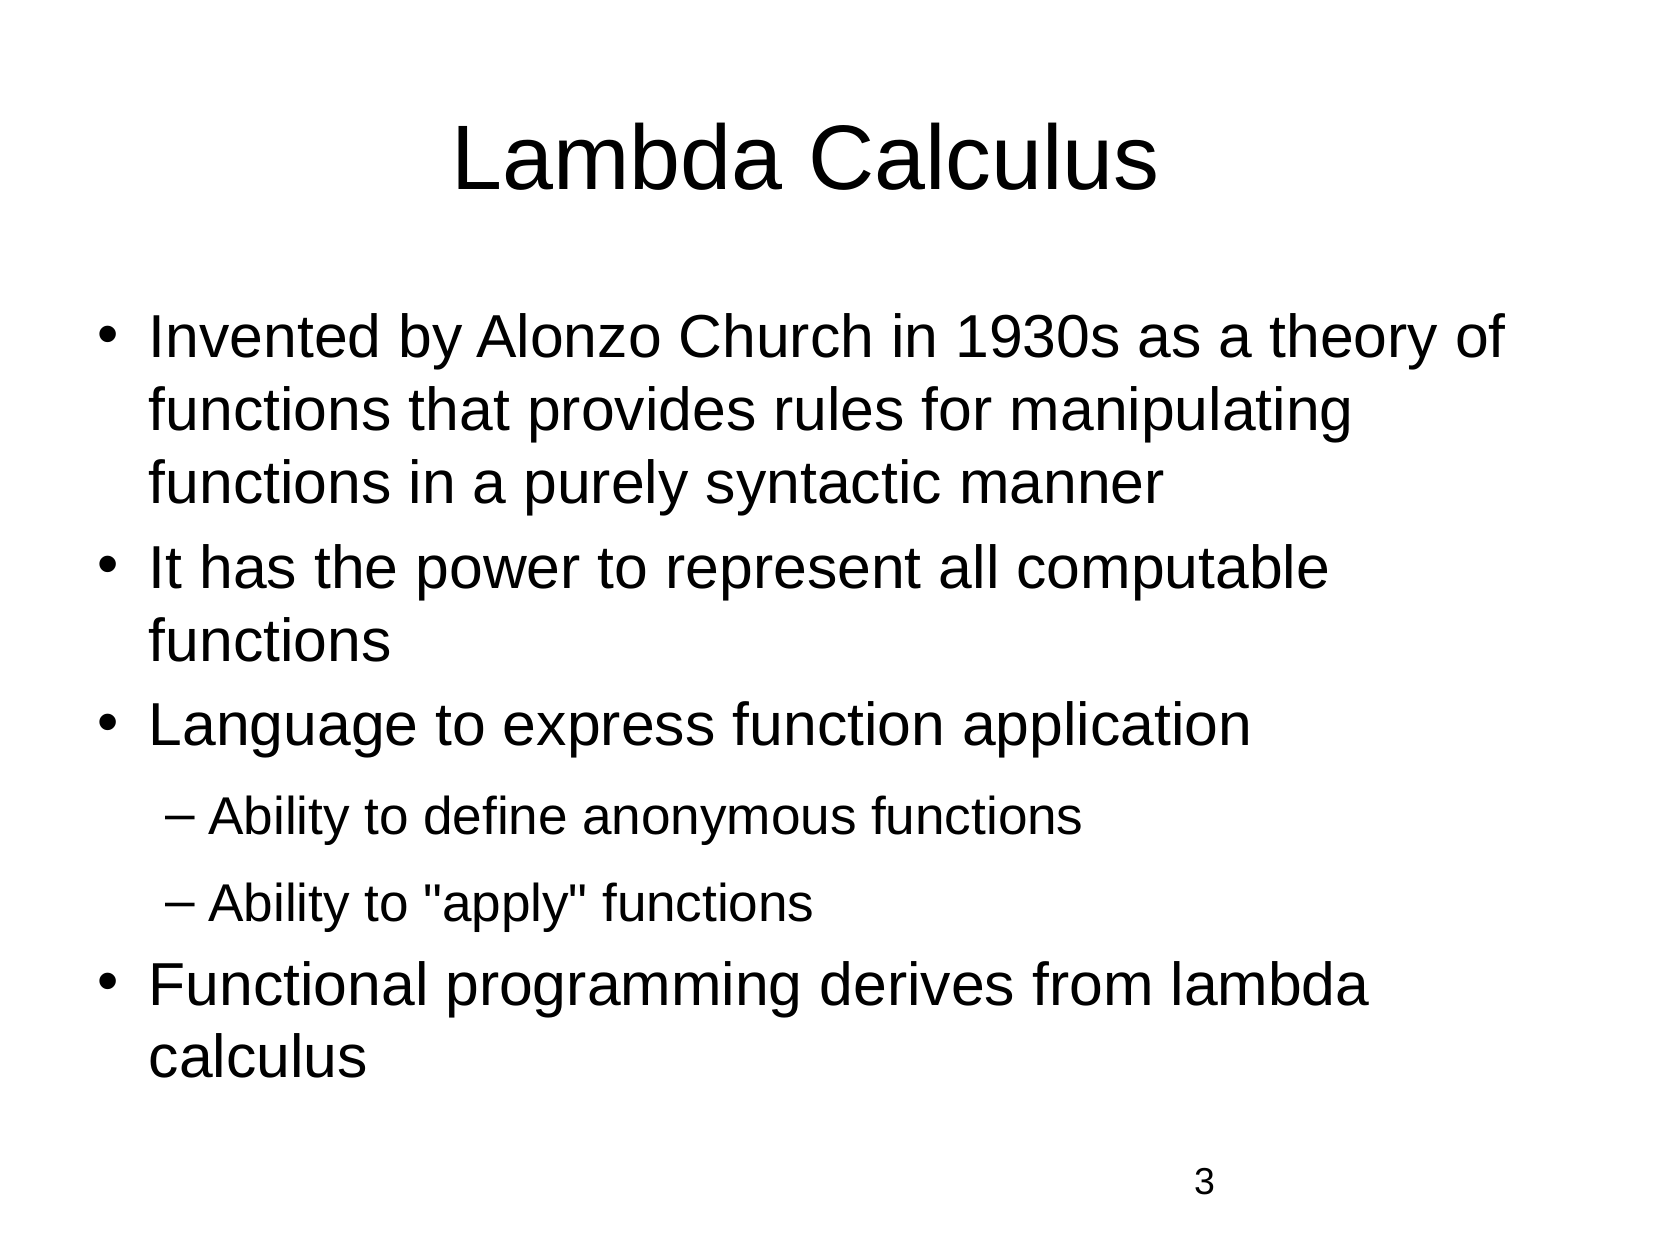

# Lambda Calculus
Invented by Alonzo Church in 1930s as a theory of functions that provides rules for manipulating functions in a purely syntactic manner
It has the power to represent all computable functions
Language to express function application
Ability to define anonymous functions
Ability to "apply" functions
Functional programming derives from lambda calculus